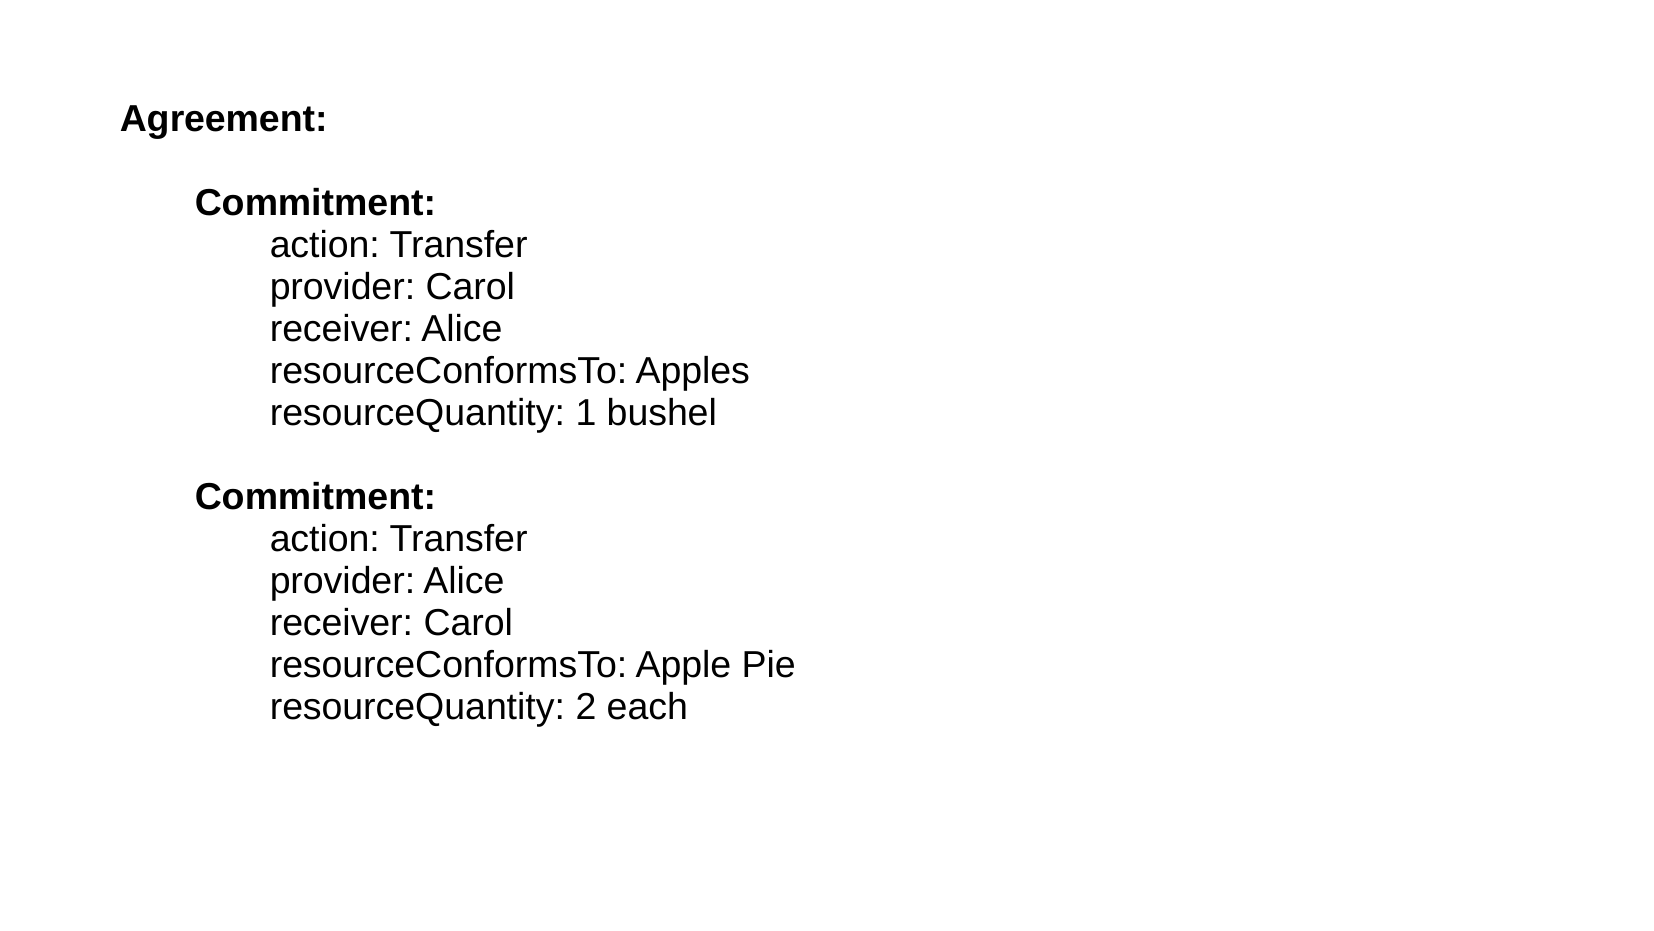

Agreement:
	Commitment:
		action: Transfer
		provider: Carol
		receiver: Alice
		resourceConformsTo: Apples
		resourceQuantity: 1 bushel
	Commitment:
		action: Transfer
		provider: Alice
		receiver: Carol
		resourceConformsTo: Apple Pie
		resourceQuantity: 2 each